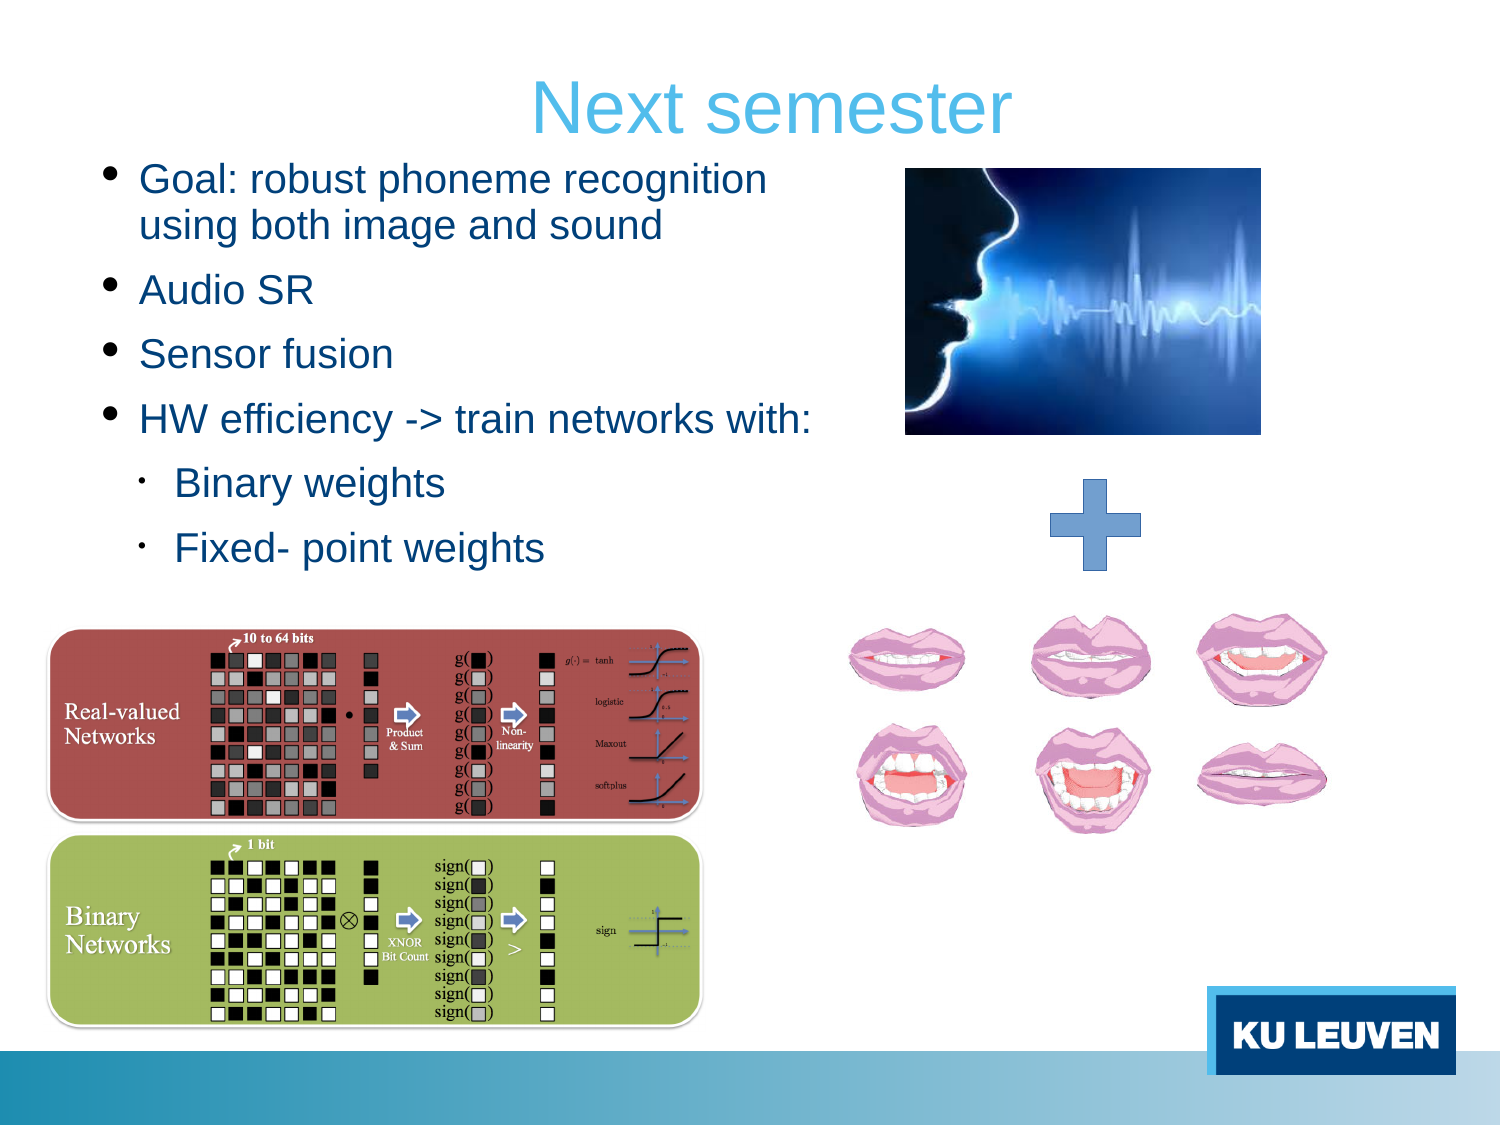

Next semester
Goal: robust phoneme recognition 		 using both image and sound
Audio SR
Sensor fusion
HW efficiency -> train networks with:
Binary weights
Fixed- point weights